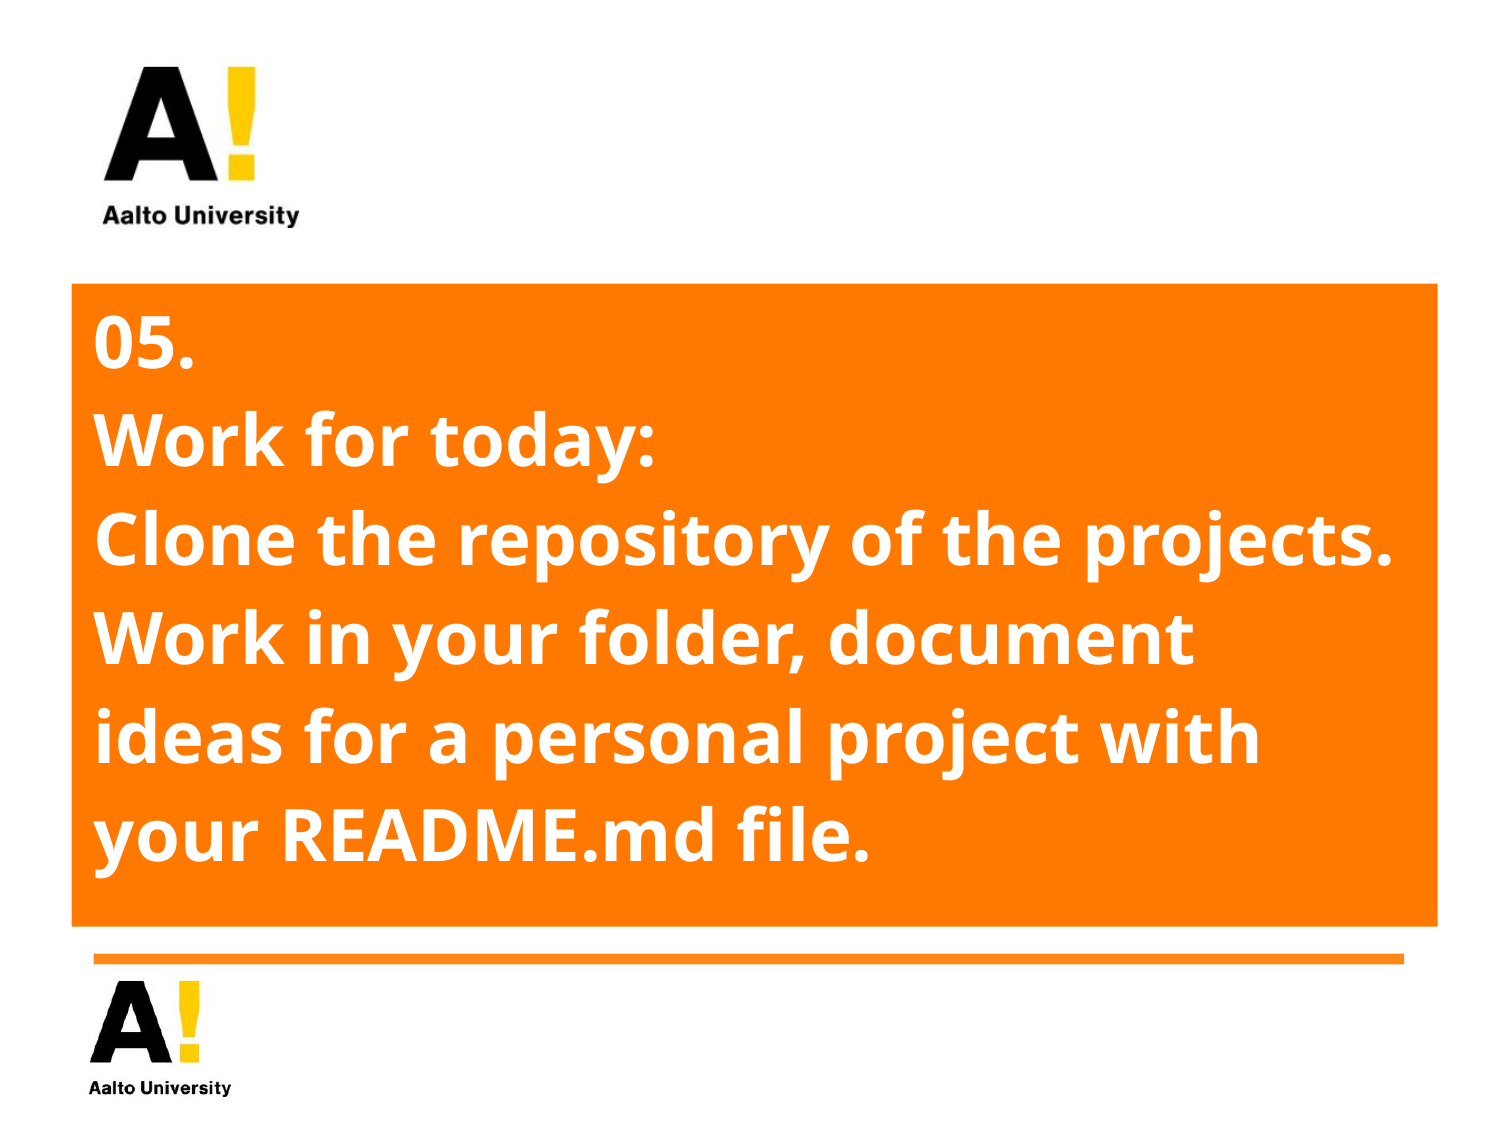

#
05.
Work for today:
Clone the repository of the projects.
Work in your folder, document ideas for a personal project with your README.md file.